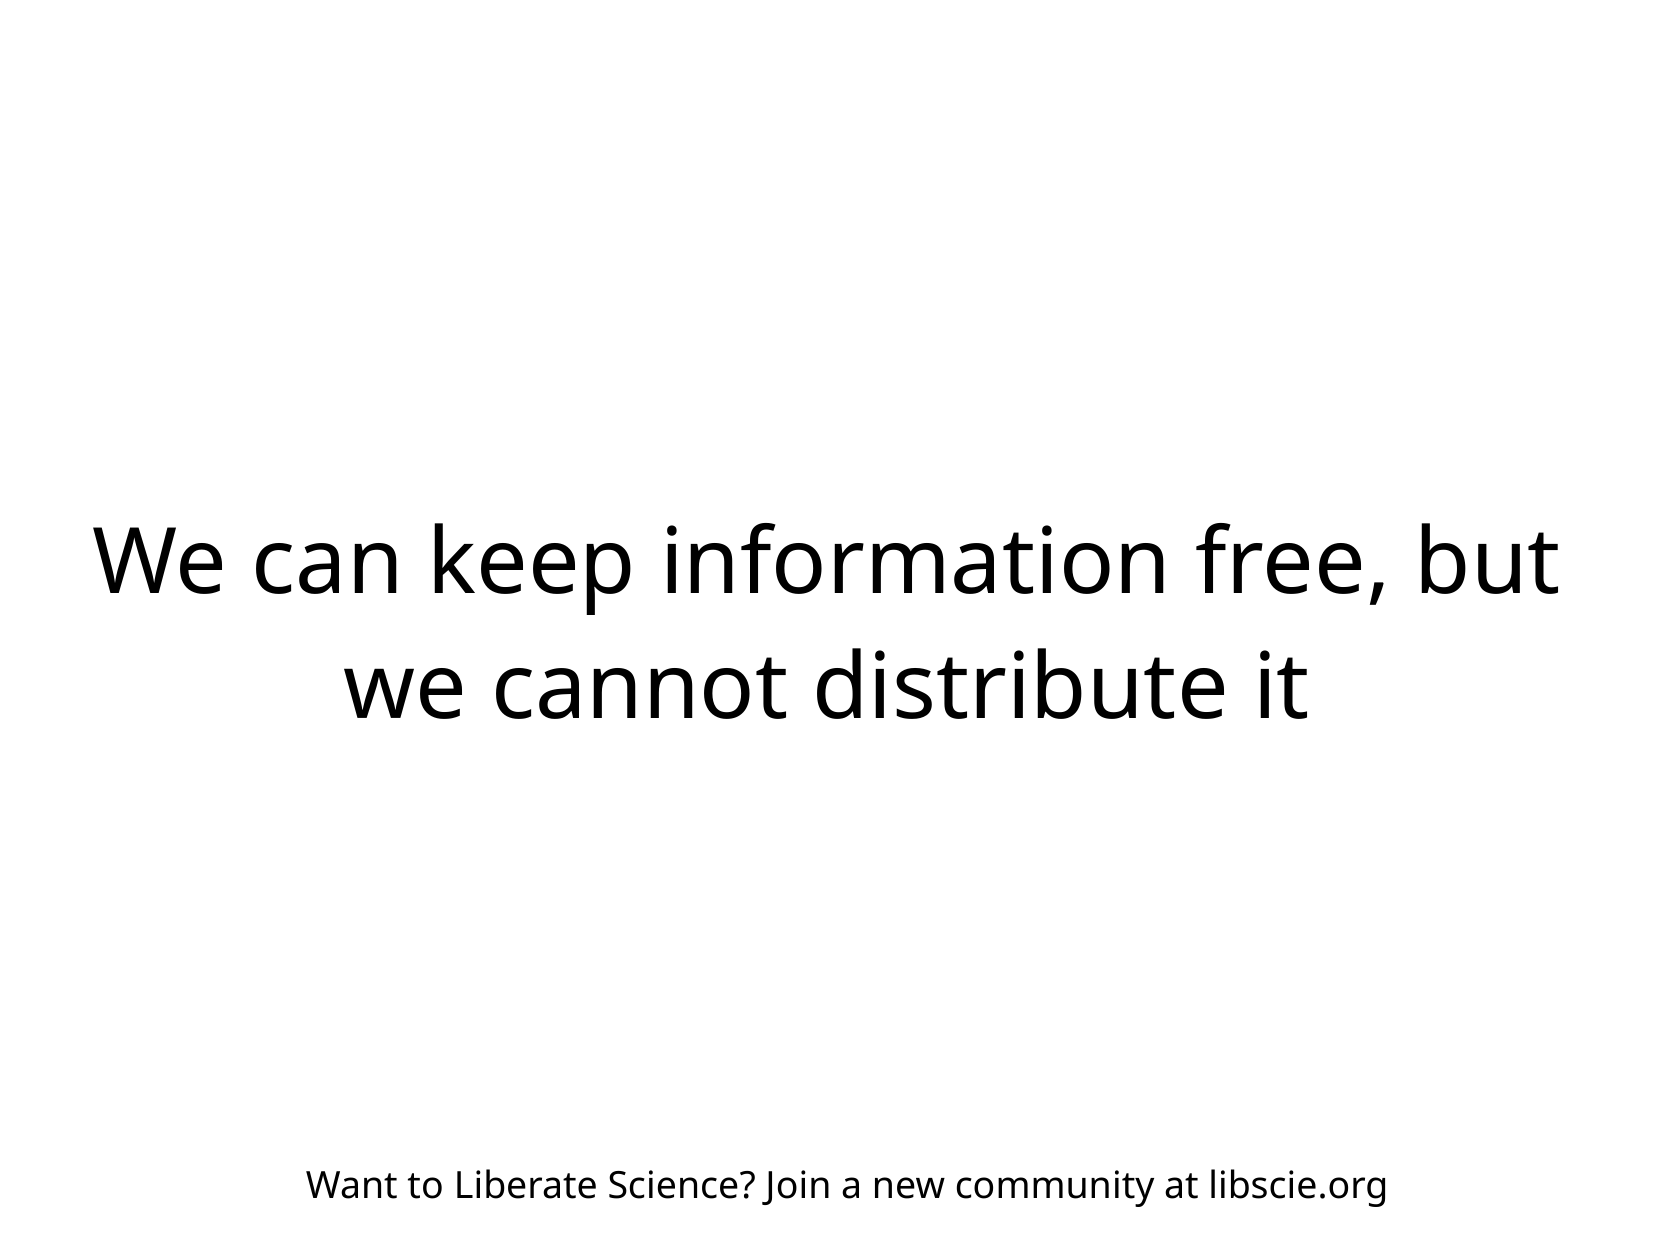

# We can keep information free, but we cannot distribute it